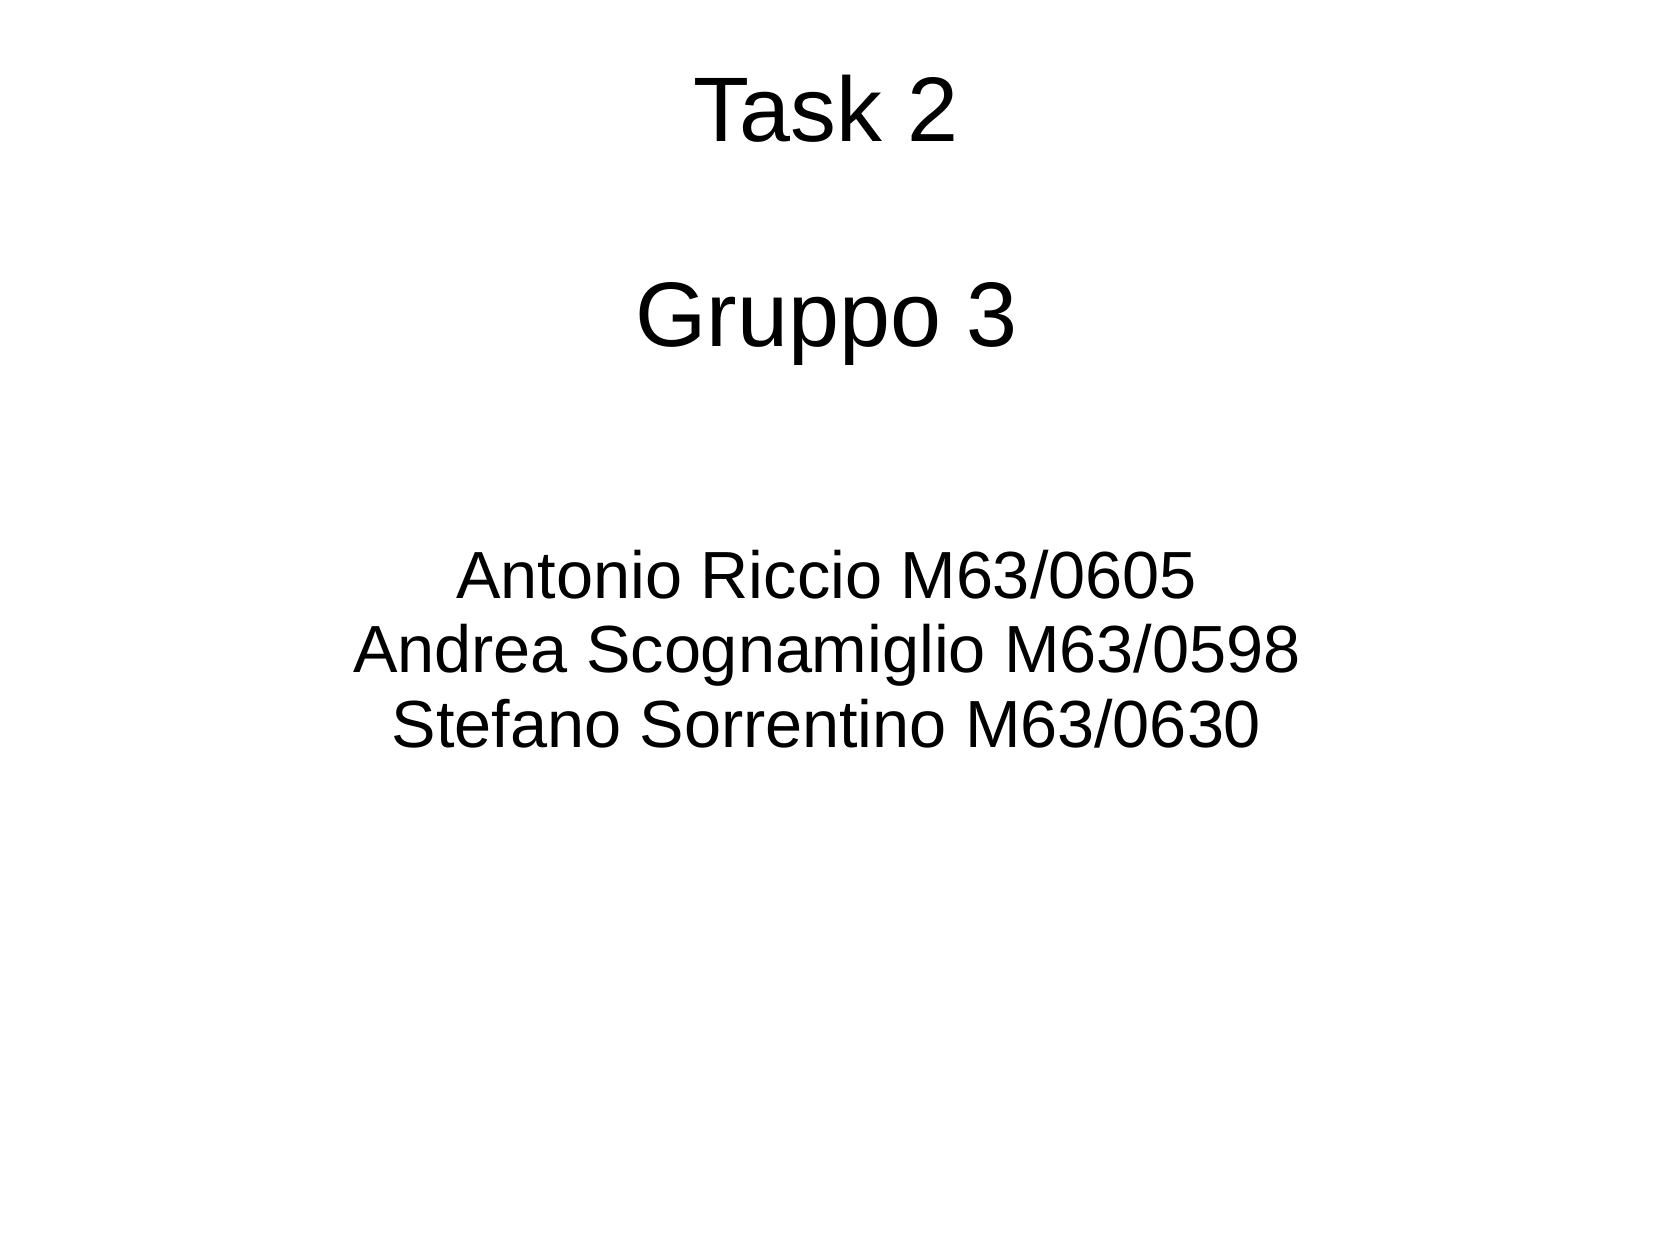

# Task 2 Gruppo 3
Antonio Riccio M63/0605
Andrea Scognamiglio M63/0598
Stefano Sorrentino M63/0630